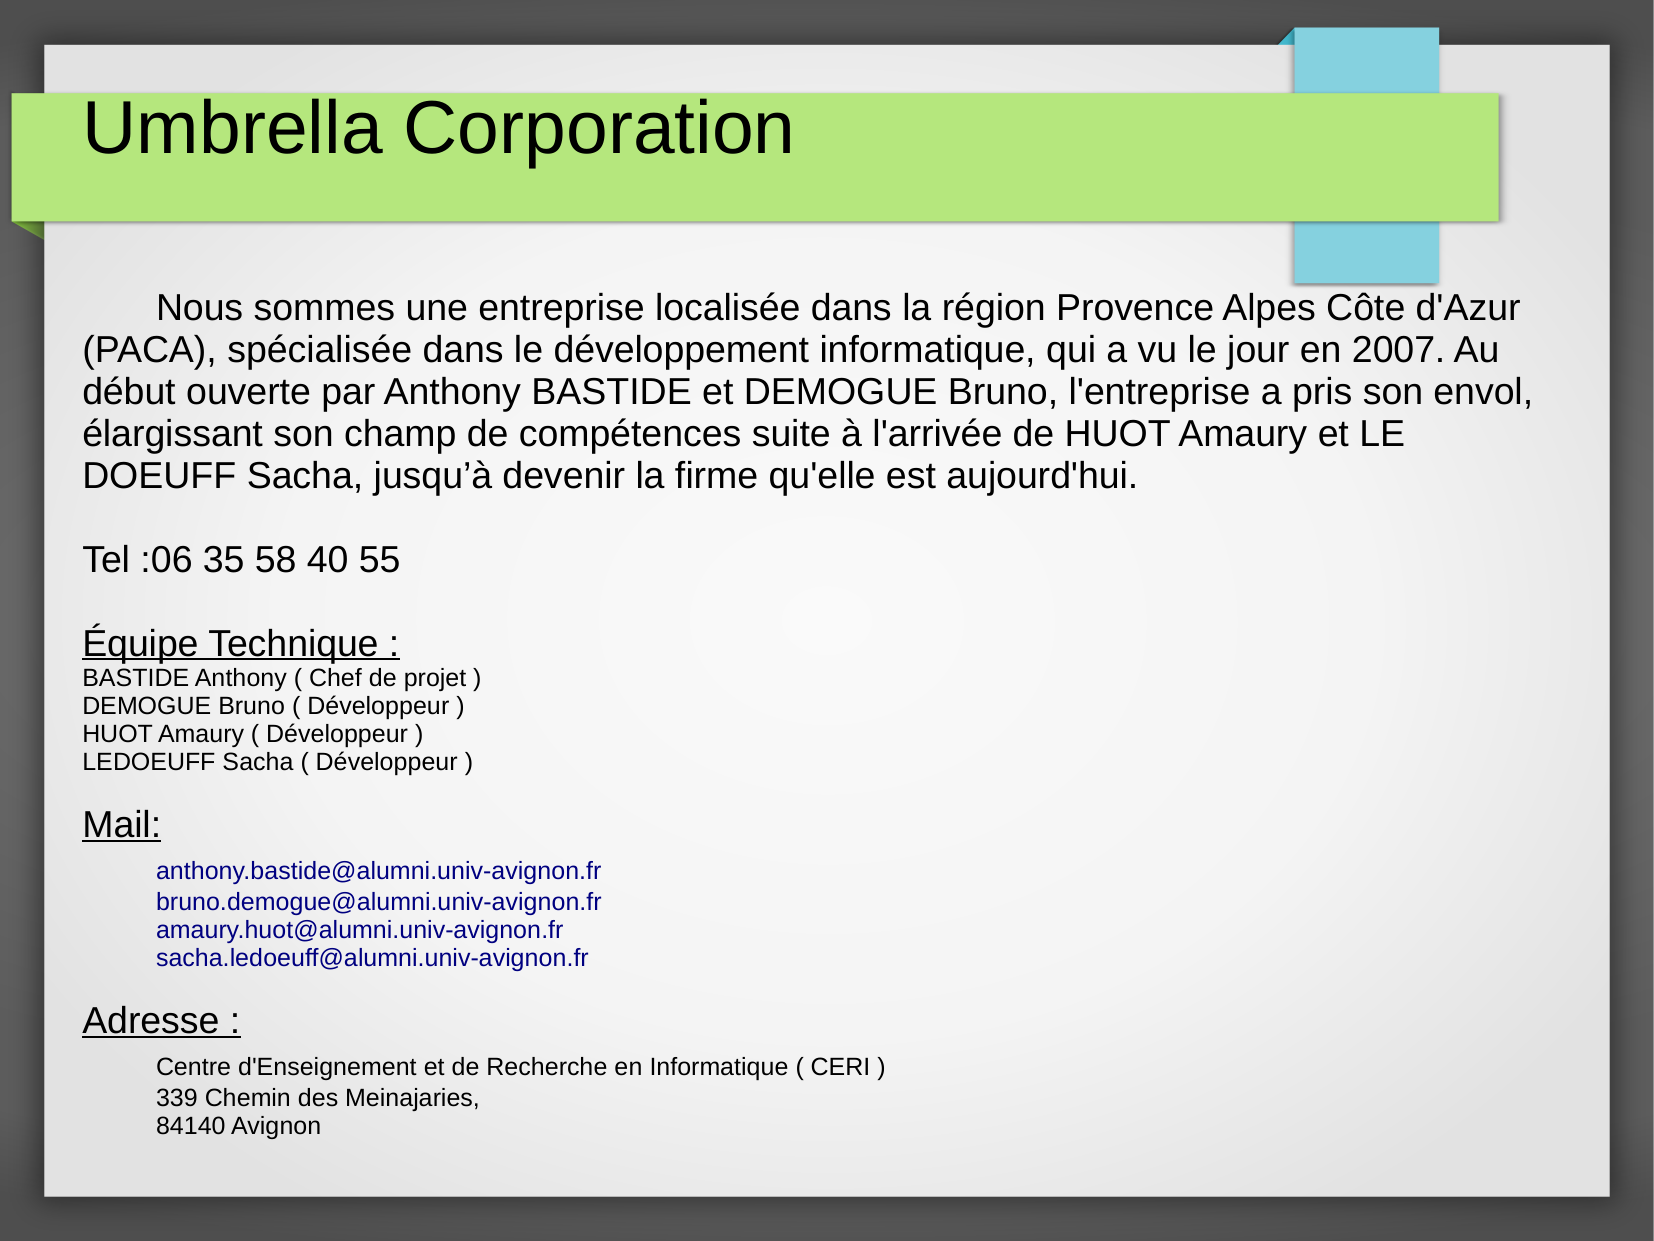

# Umbrella Corporation
	Nous sommes une entreprise localisée dans la région Provence Alpes Côte d'Azur (PACA), spécialisée dans le développement informatique, qui a vu le jour en 2007. Au début ouverte par Anthony BASTIDE et DEMOGUE Bruno, l'entreprise a pris son envol, élargissant son champ de compétences suite à l'arrivée de HUOT Amaury et LE DOEUFF Sacha, jusqu’à devenir la firme qu'elle est aujourd'hui.
Tel :06 35 58 40 55
Équipe Technique :
BASTIDE Anthony ( Chef de projet )
DEMOGUE Bruno ( Développeur )
HUOT Amaury ( Développeur )
LEDOEUFF Sacha ( Développeur )
Mail:
	anthony.bastide@alumni.univ-avignon.fr
	bruno.demogue@alumni.univ-avignon.fr
	amaury.huot@alumni.univ-avignon.fr
	sacha.ledoeuff@alumni.univ-avignon.fr
Adresse :
	Centre d'Enseignement et de Recherche en Informatique ( CERI )
	339 Chemin des Meinajaries,
	84140 Avignon